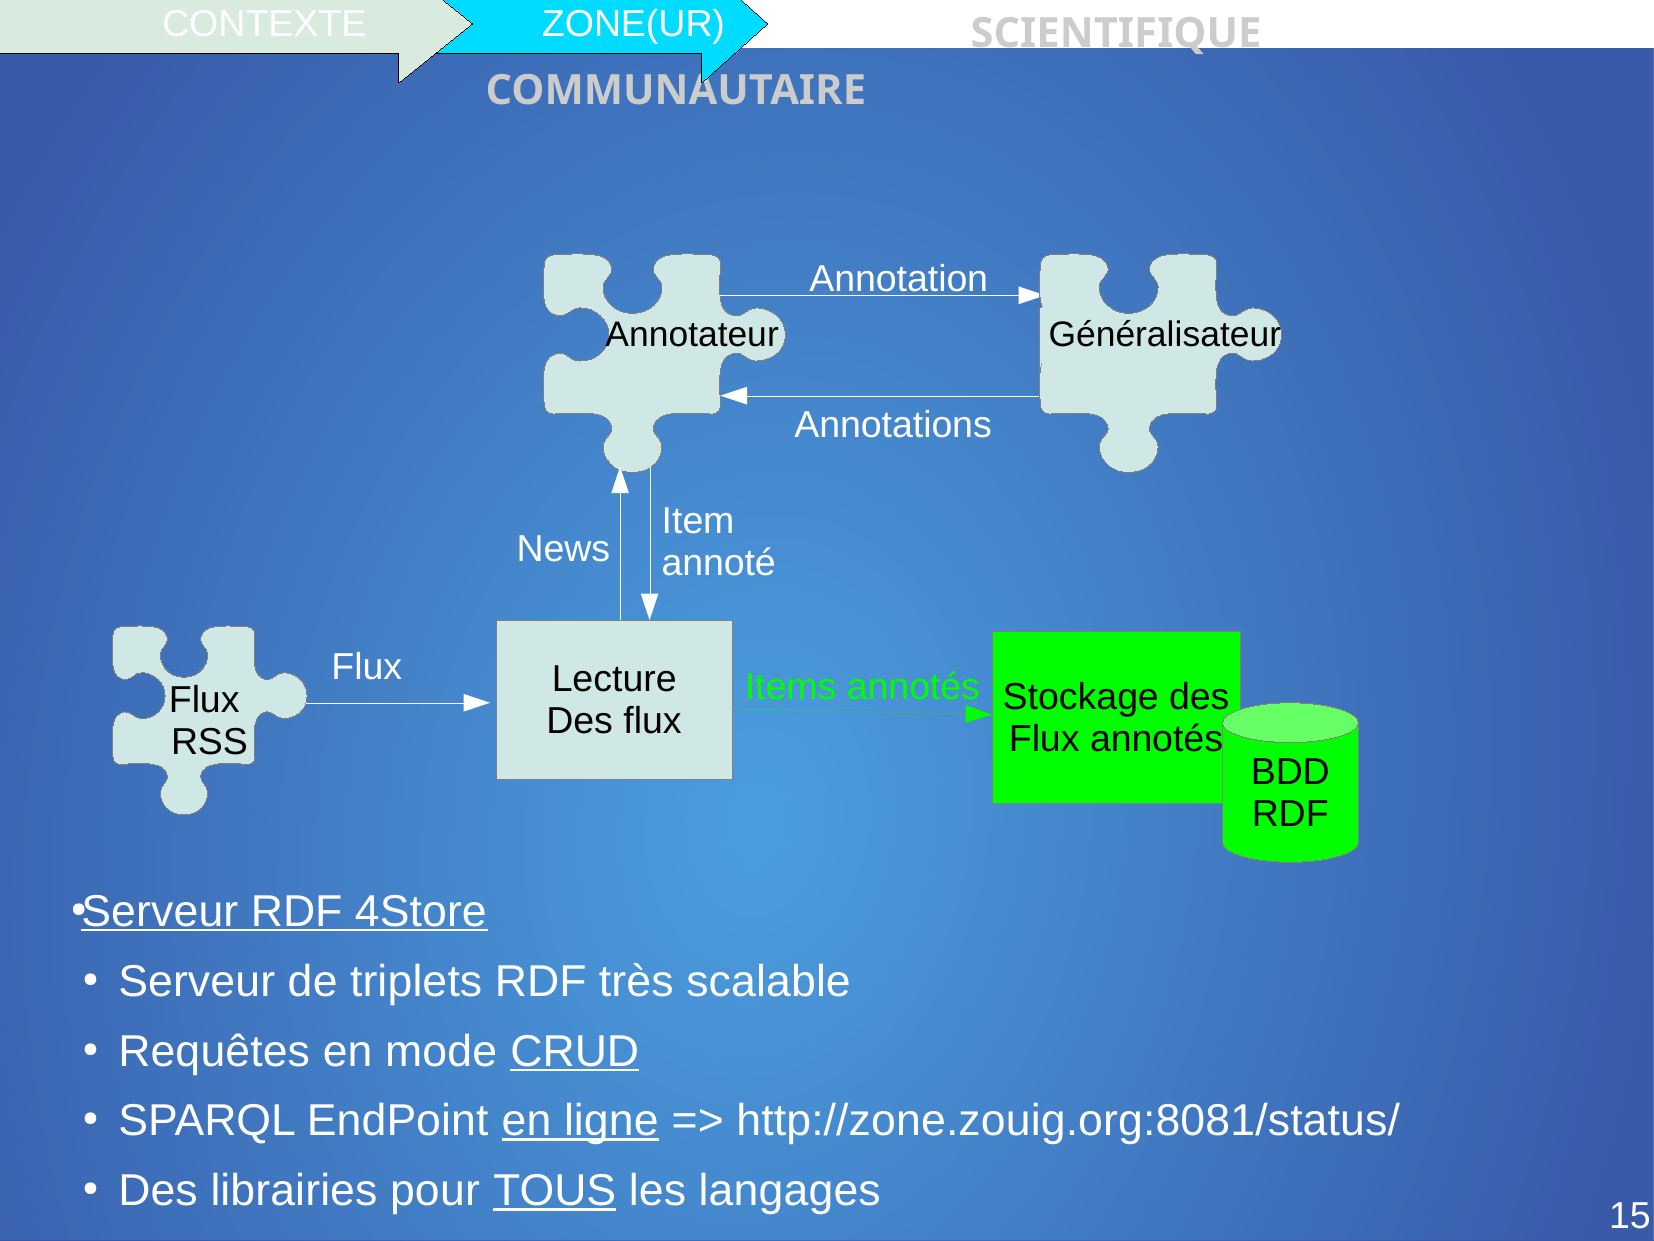

CONTEXTE
 ZONE(UR)
#
Annotation
Annotateur
Généralisateur
Annotations
Item annoté
News
Lecture
Des flux
Flux
RSS
Stockage des
Flux annotés
Flux
Items annotés
BDD
RDF
Serveur RDF 4Store
Serveur de triplets RDF très scalable
Requêtes en mode CRUD
SPARQL EndPoint en ligne => http://zone.zouig.org:8081/status/
Des librairies pour TOUS les langages